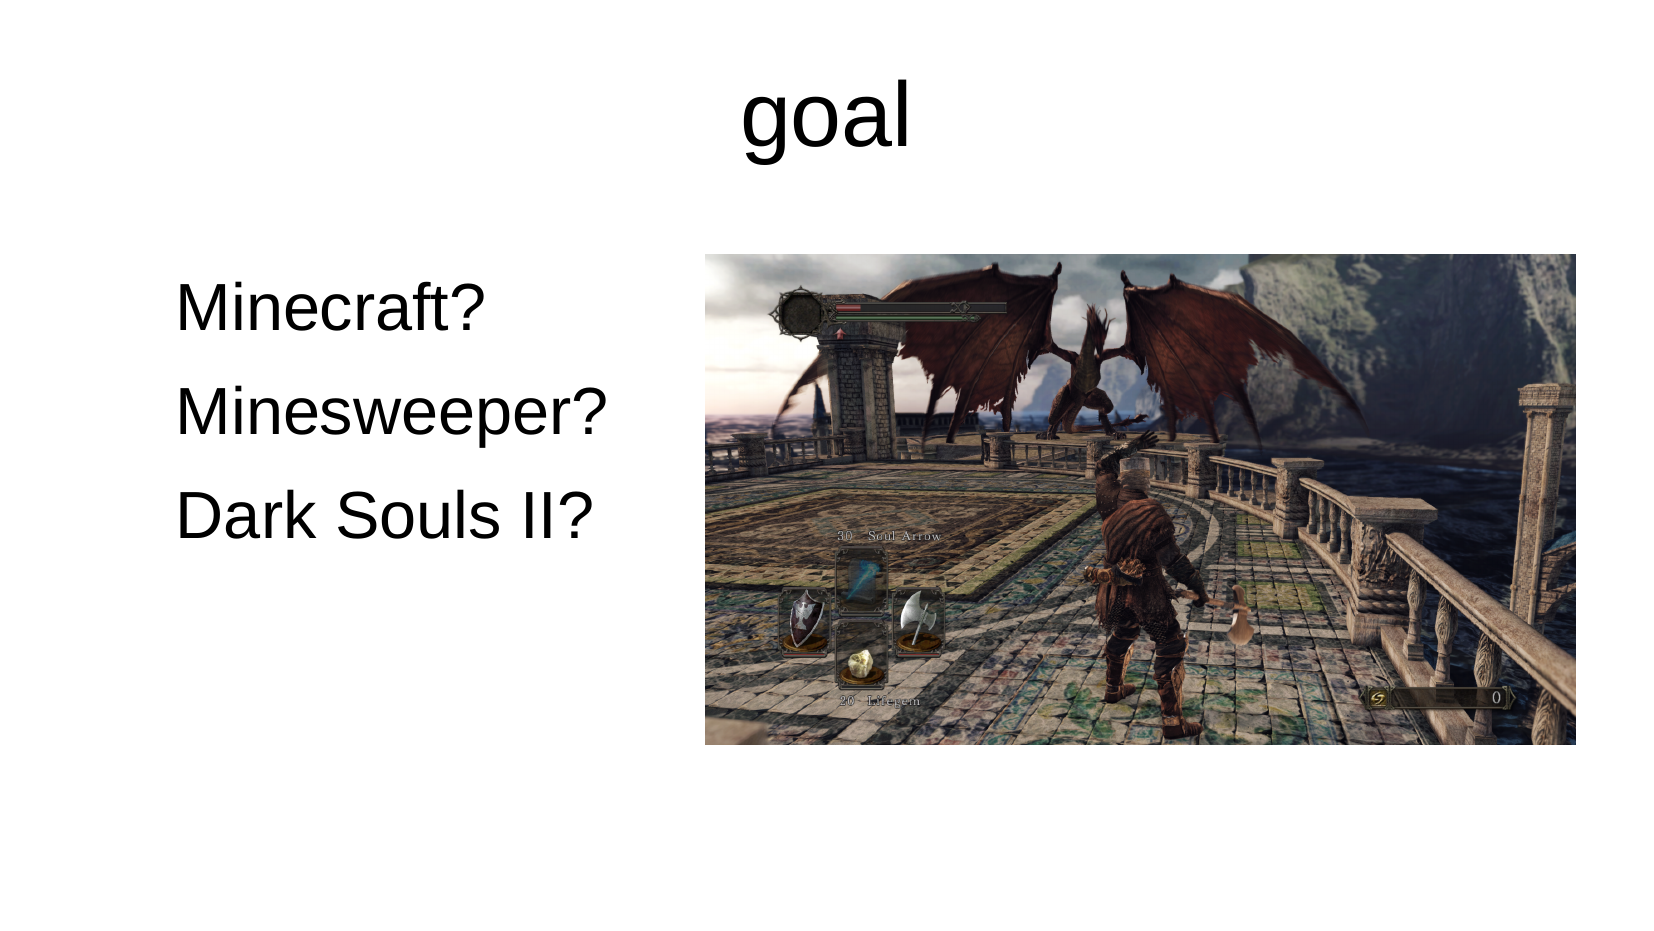

# goal
Minecraft?
Minesweeper?
Dark Souls II?